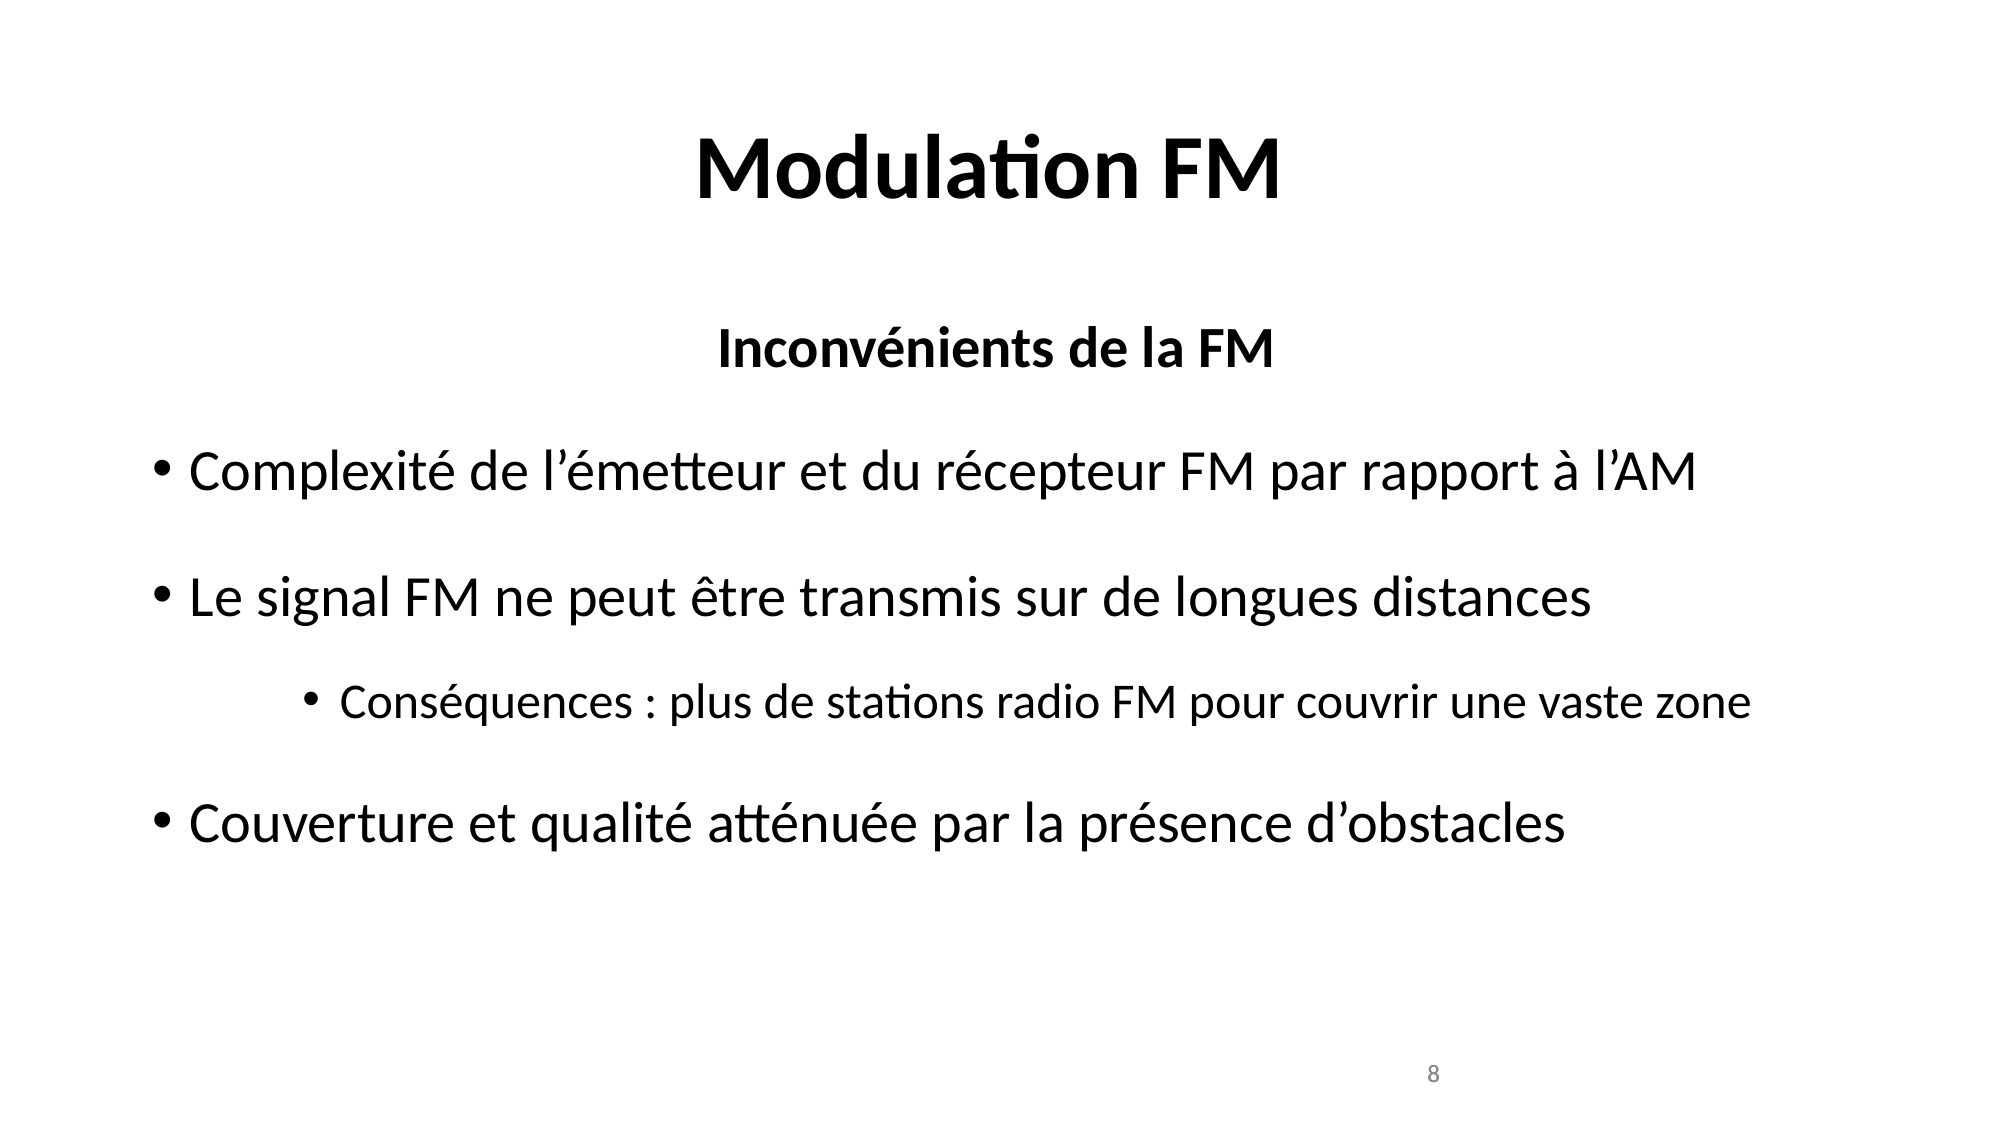

# Modulation FM
Complexité de l’émetteur et du récepteur FM par rapport à l’AM
Le signal FM ne peut être transmis sur de longues distances
Conséquences : plus de stations radio FM pour couvrir une vaste zone
Couverture et qualité atténuée par la présence d’obstacles
Inconvénients de la FM
8
8